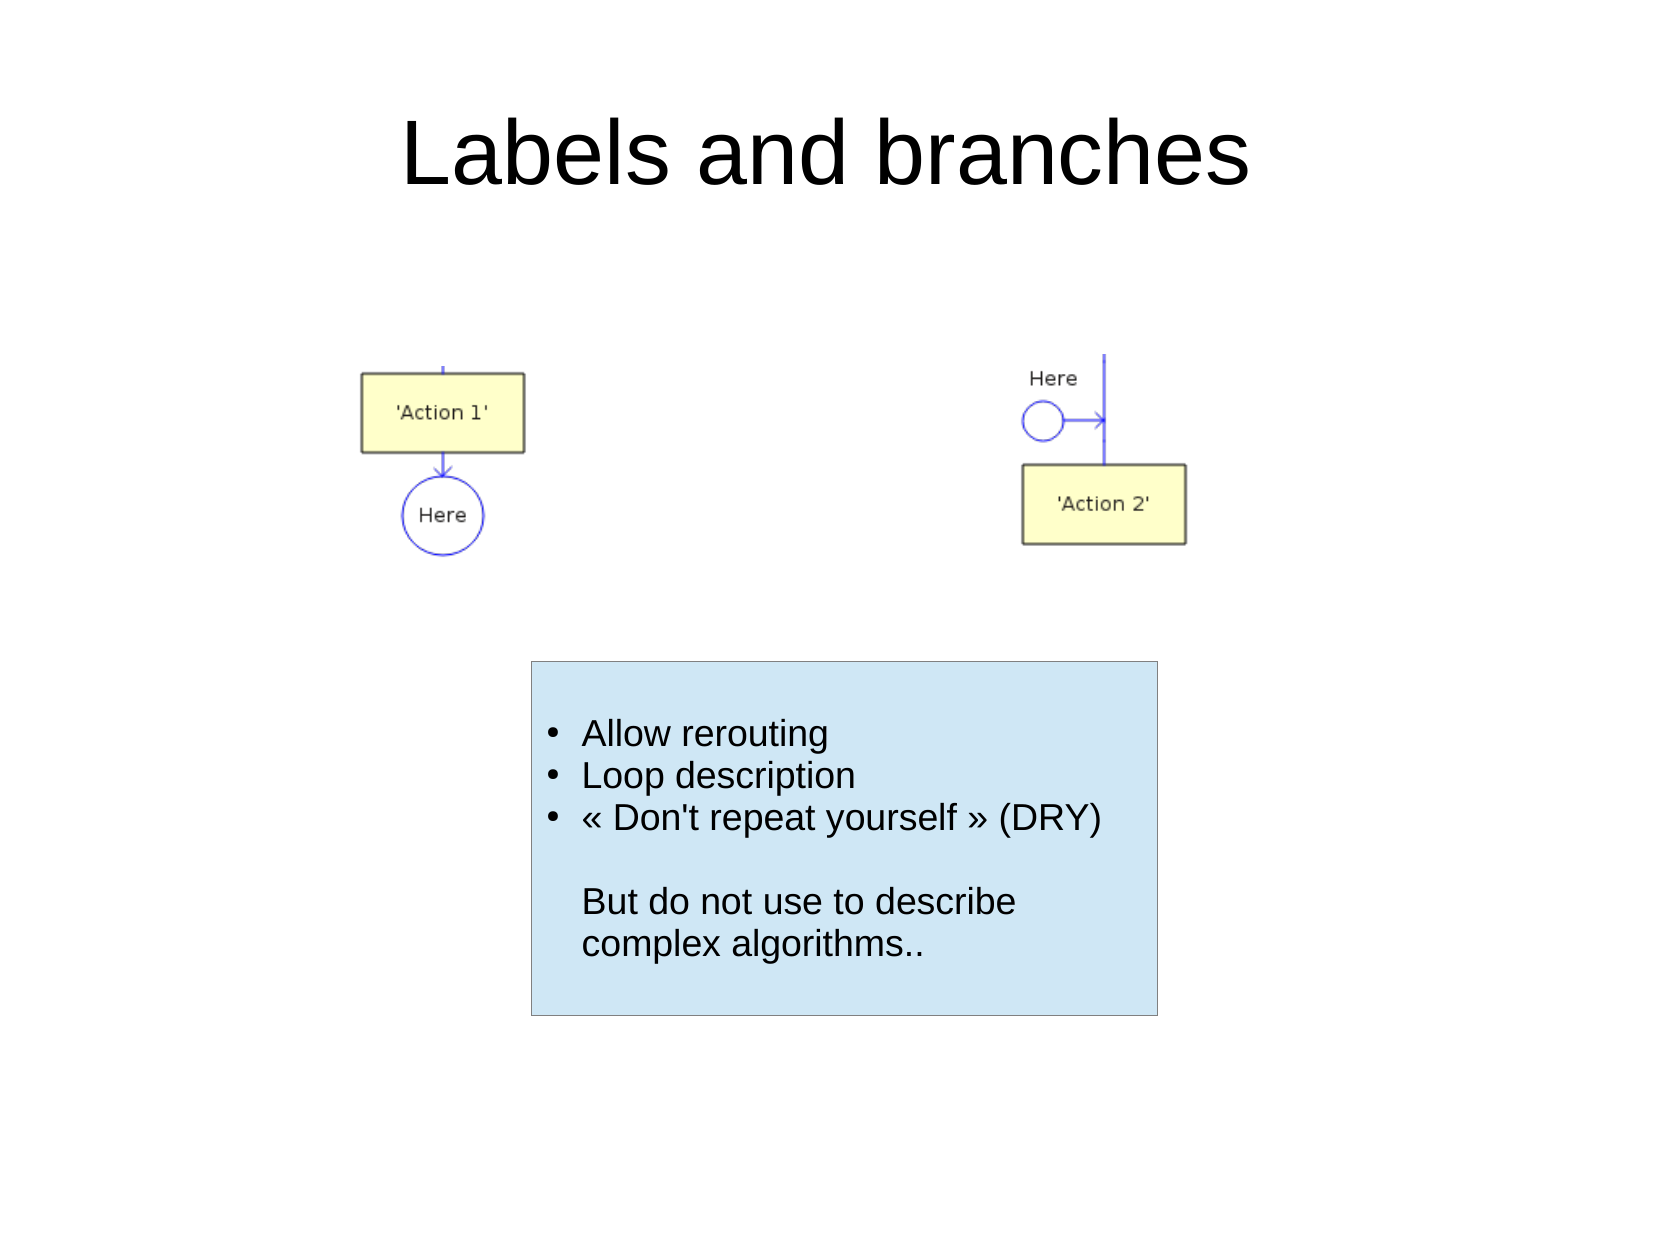

# Labels and branches
Allow rerouting
Loop description
« Don't repeat yourself » (DRY)
But do not use to describe
complex algorithms..